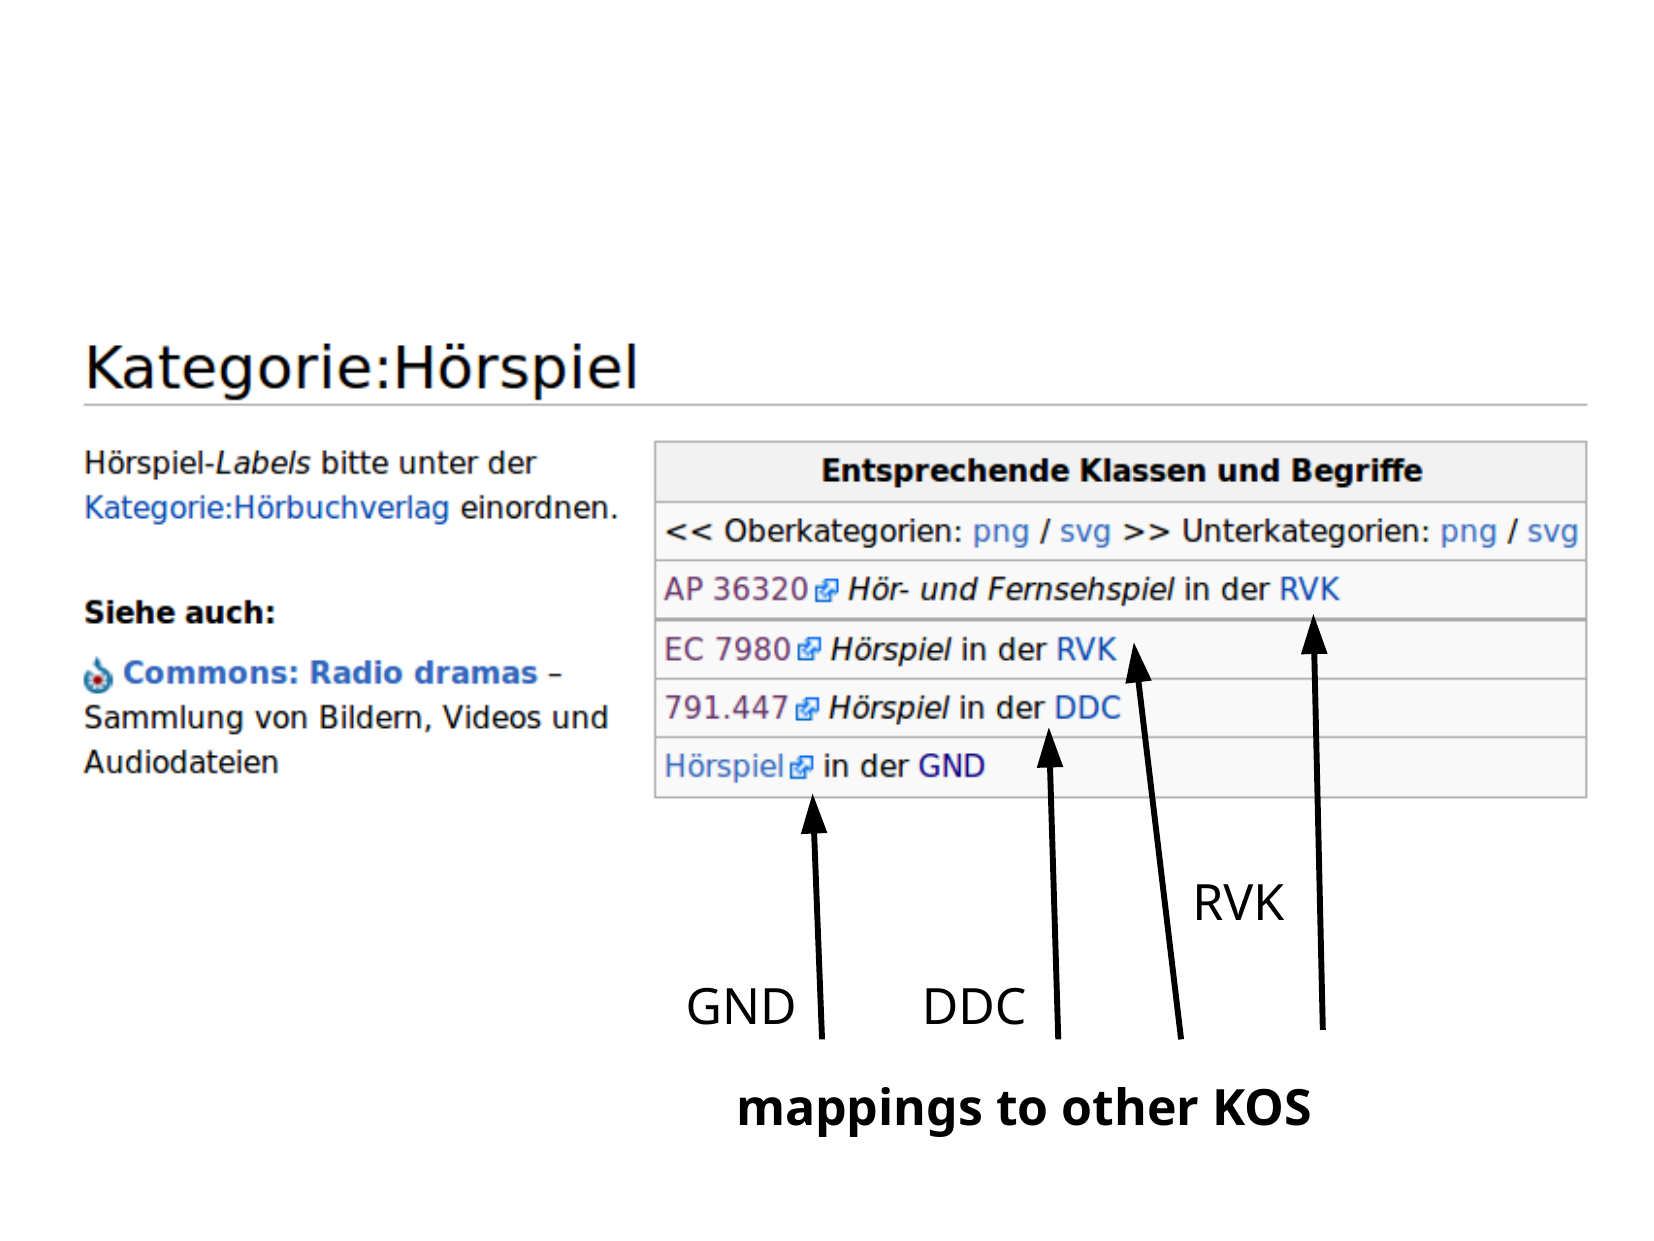

RVK
GND
DDC
mappings to other KOS